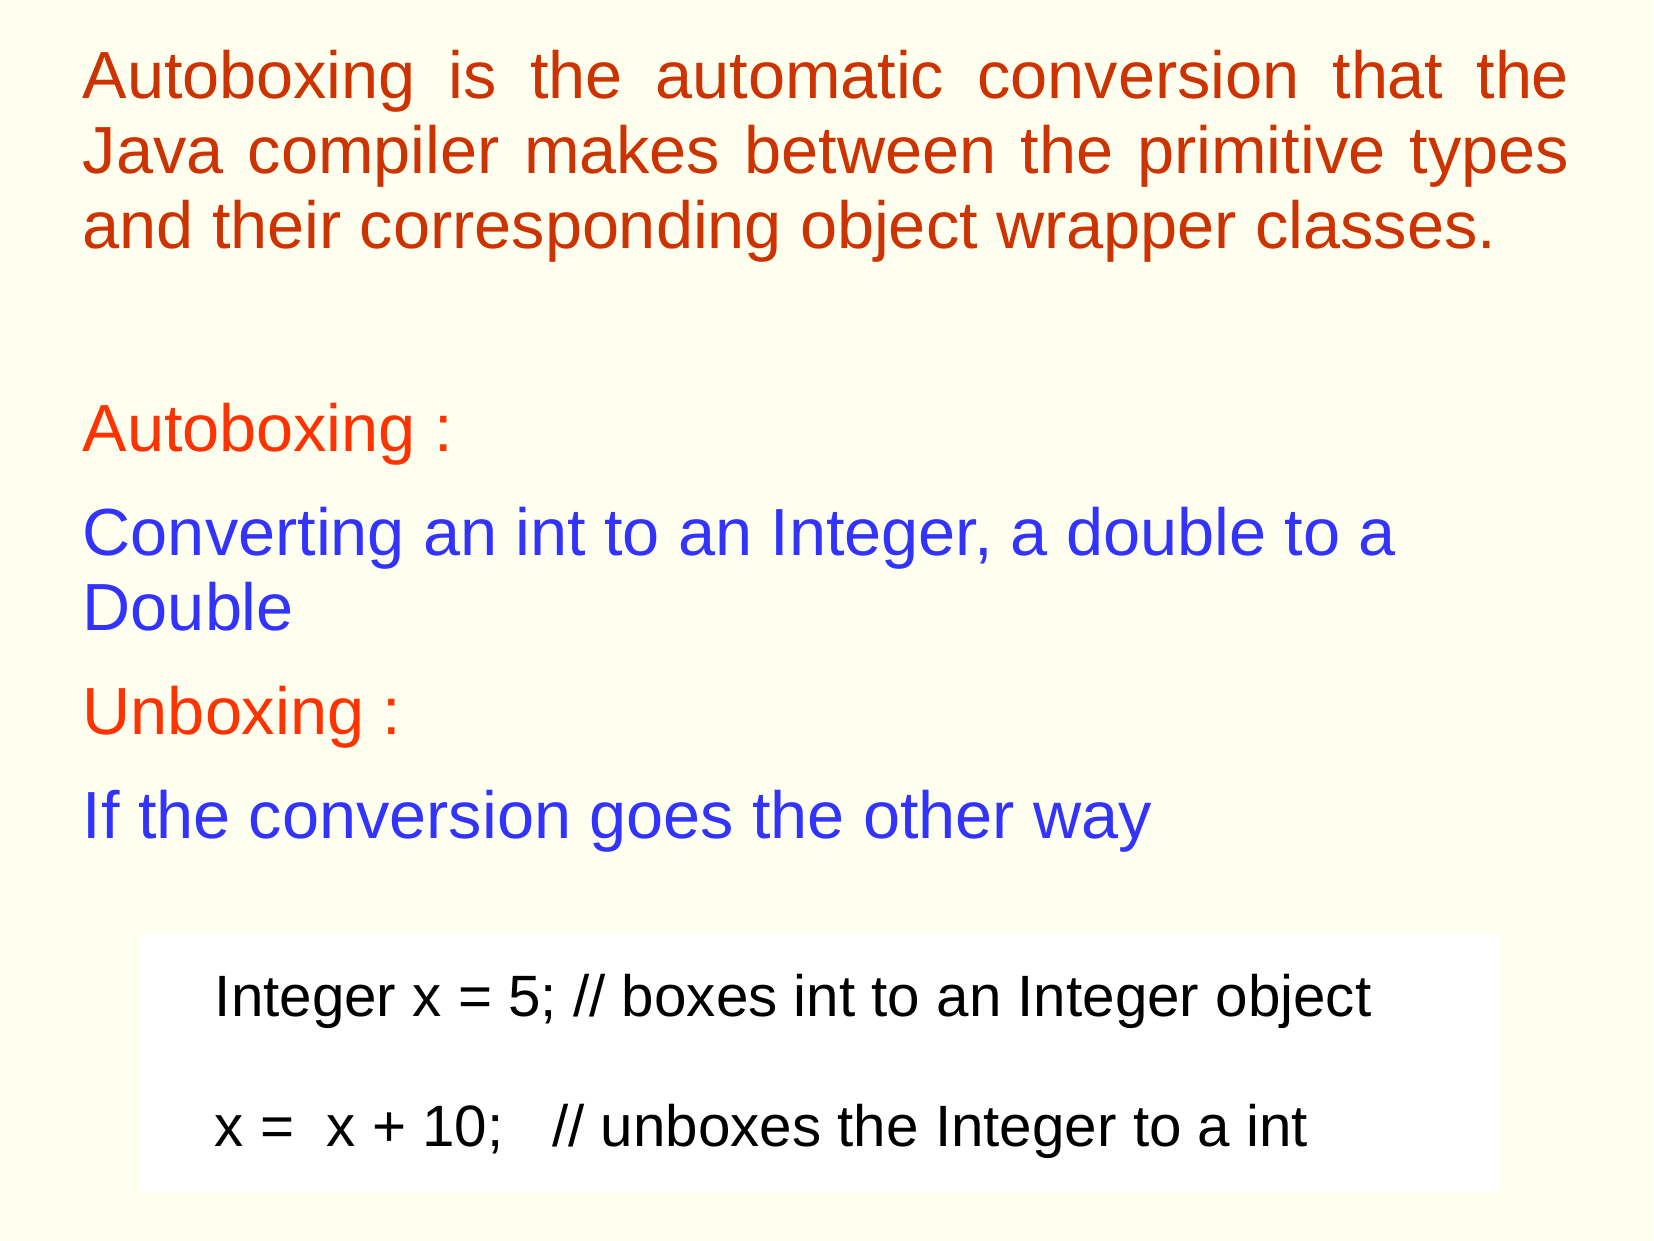

# Autoboxing is the automatic conversion that the Java compiler makes between the primitive types and their corresponding object wrapper classes.
Autoboxing :
Converting an int to an Integer, a double to a Double
Unboxing :
If the conversion goes the other way
Integer x = 5; // boxes int to an Integer object
x = x + 10; // unboxes the Integer to a int